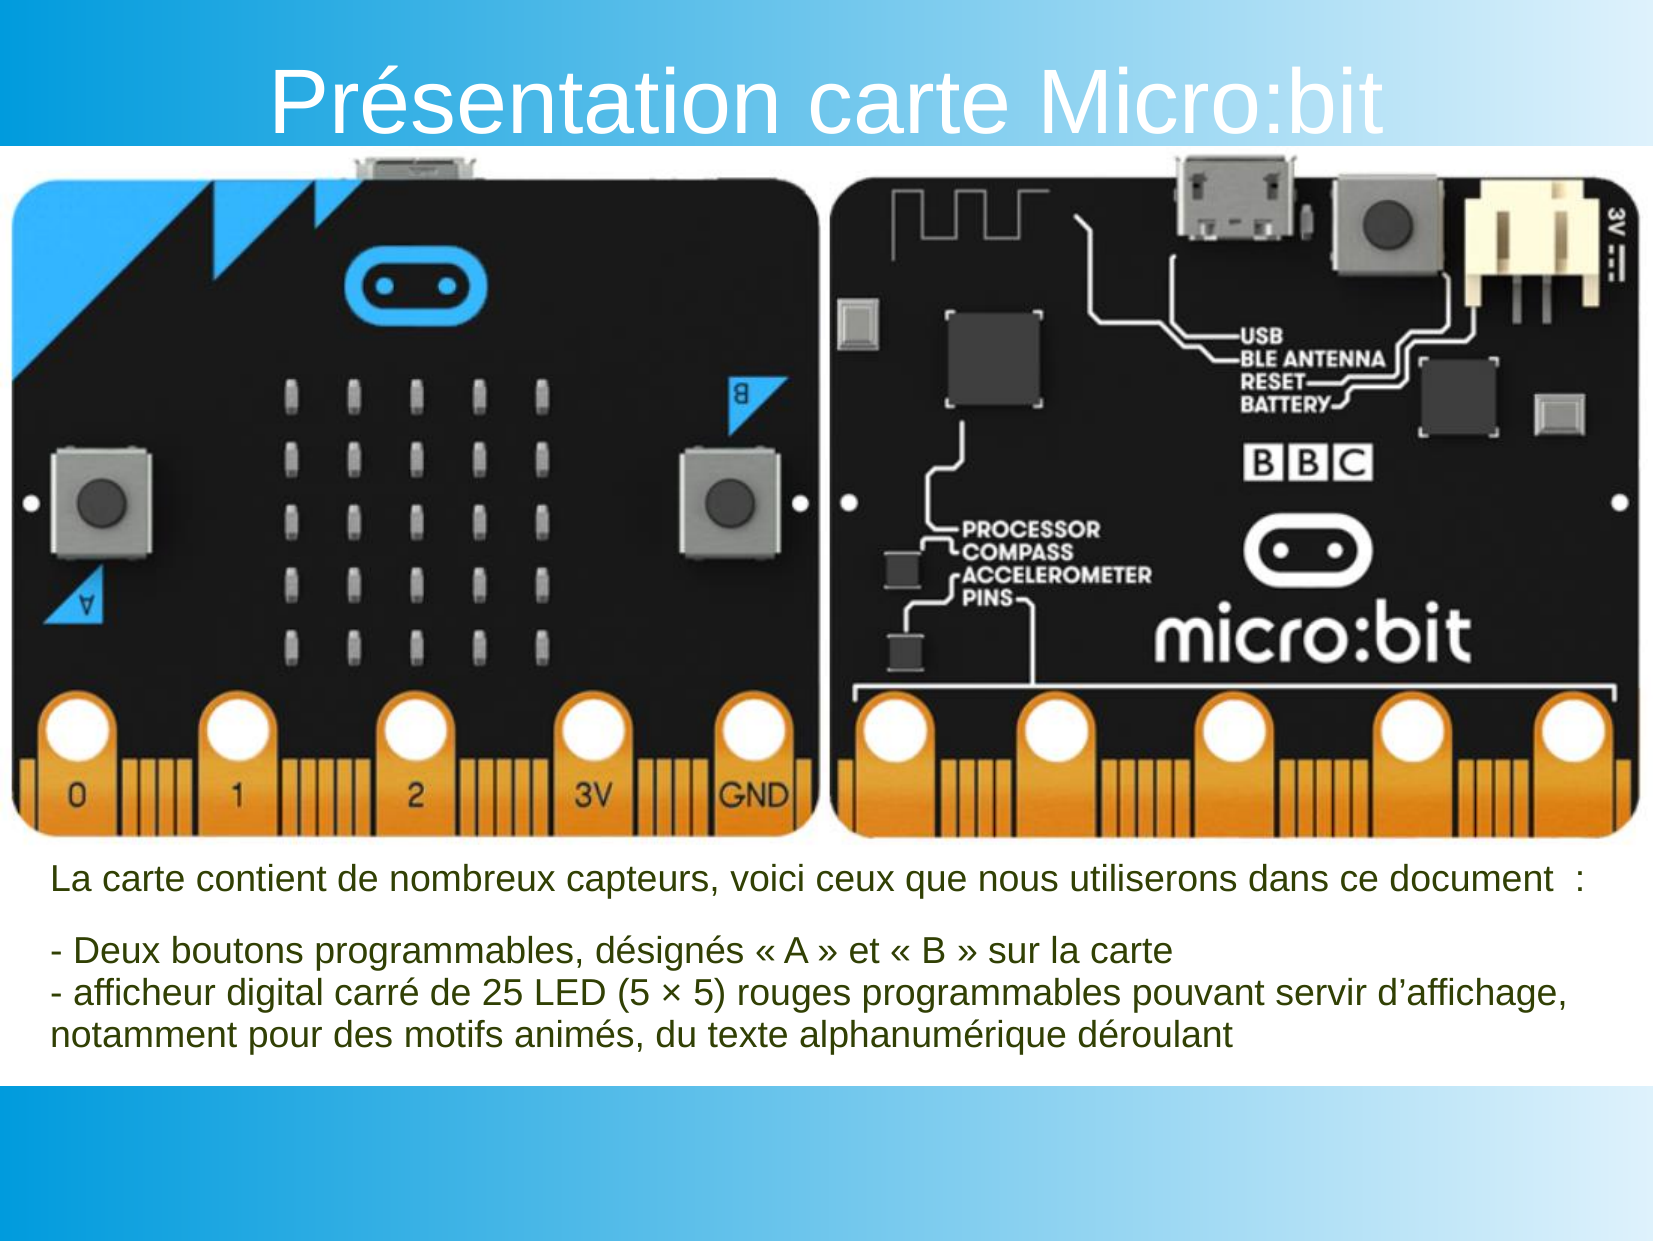

# Présentation carte Micro:bit
La carte contient de nombreux capteurs, voici ceux que nous utiliserons dans ce document :
- Deux boutons programmables, désignés « A » et « B » sur la carte
- afficheur digital carré de 25 LED (5 × 5) rouges programmables pouvant servir d’affichage, notamment pour des motifs animés, du texte alphanumérique déroulant